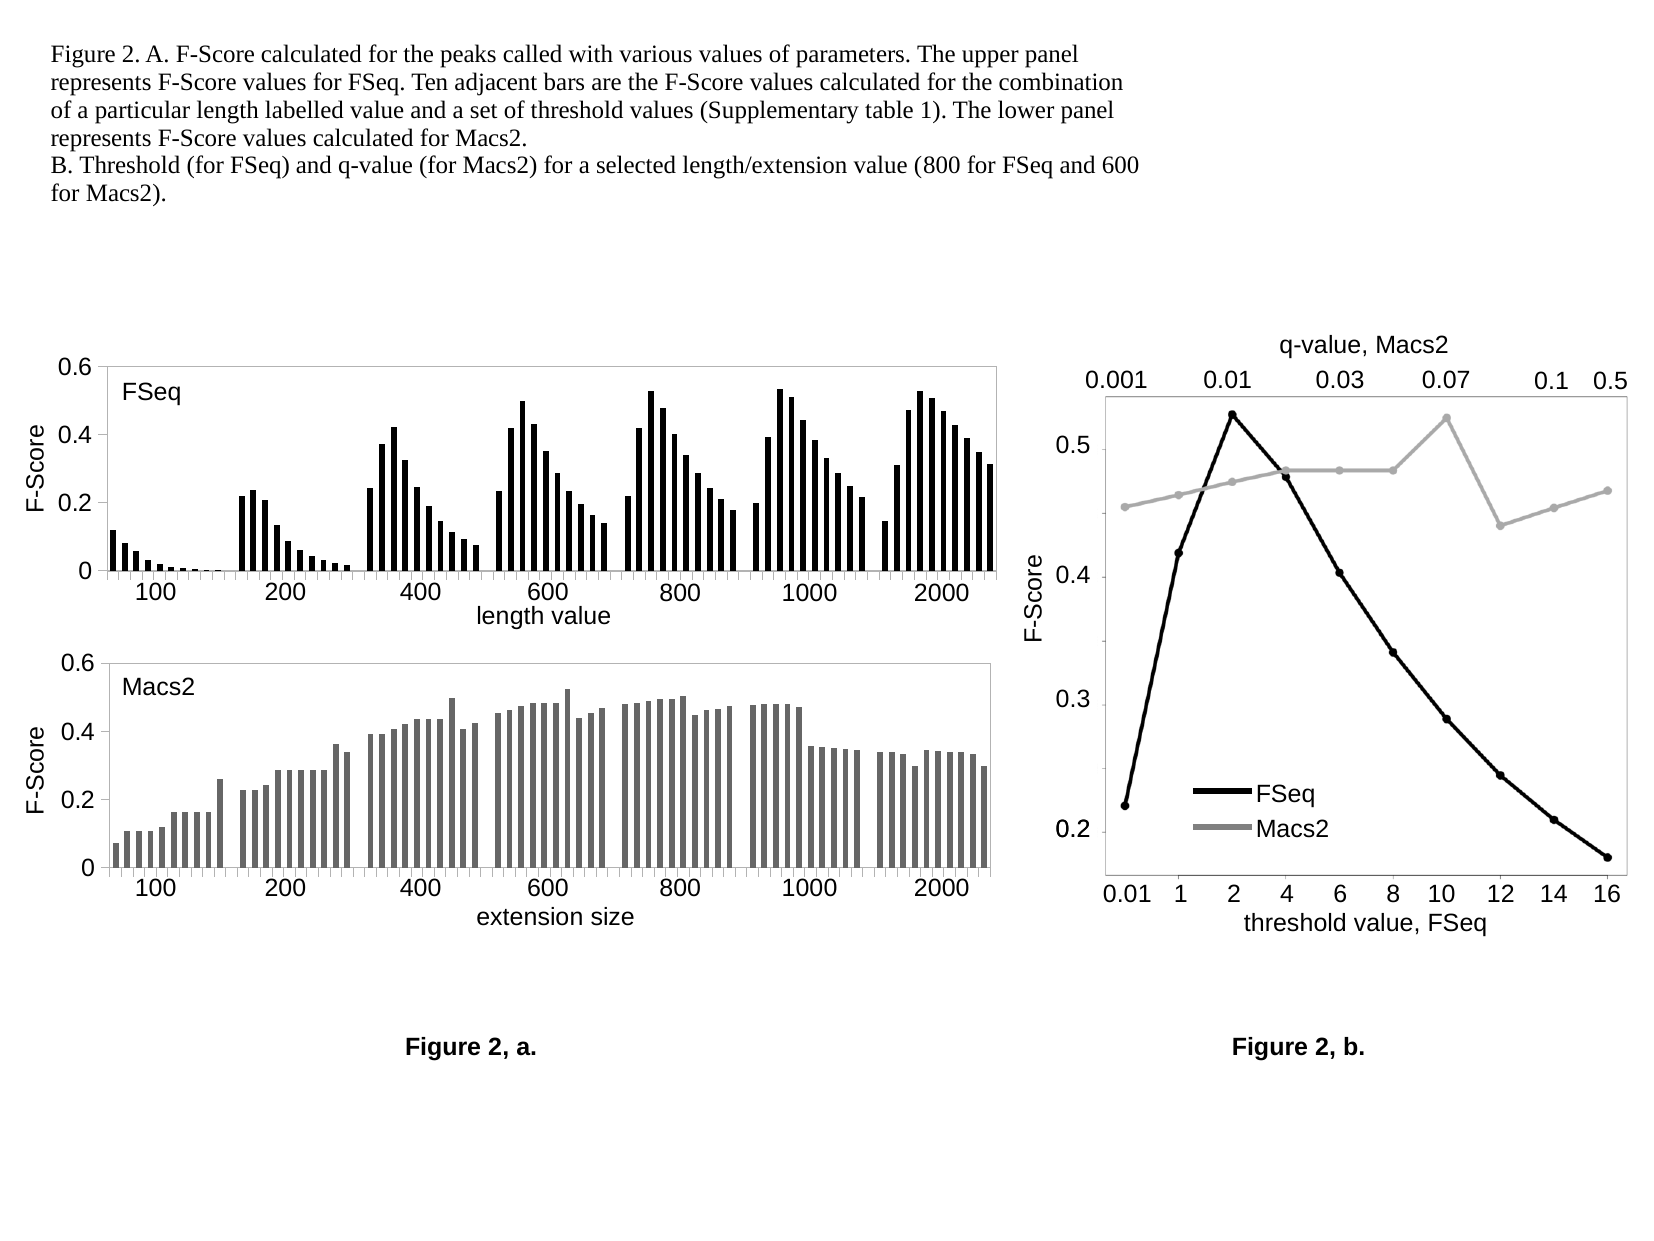

Figure 2. A. F-Score calculated for the peaks called with various values of parameters. The upper panel
represents F-Score values for FSeq. Ten adjacent bars are the F-Score values calculated for the combination
of a particular length labelled value and a set of threshold values (Supplementary table 1). The lower panel
represents F-Score values calculated for Macs2.
B. Threshold (for FSeq) and q-value (for Macs2) for a selected length/extension value (800 for FSeq and 600
for Macs2).
q-value, Macs2
### Chart
| Category | F-Score_0.5 |
|---|---|
| length_100.thresh_0.01 | 0.120117971247118 |
| length_100.thresh_1 | 0.0817701233422807 |
| length_100.thresh_2 | 0.0582646761019663 |
| length_100.thresh_4 | 0.0317949291560315 |
| length_100.thresh_6 | 0.0193265100658405 |
| length_100.thresh_8 | 0.0110194362190543 |
| length_100.thresh_10 | 0.00760069153816771 |
| length_100.thresh_12 | 0.00480329629544012 |
| length_100.thresh_14 | 0.00318350629060441 |
| length_100.thresh_16 | 0.00236174197447295 |
| None | None |
| length_200.thresh_0.01 | 0.219878292263872 |
| length_200.thresh_1 | 0.237147439443622 |
| length_200.thresh_2 | 0.20923736616277 |
| length_200.thresh_4 | 0.133614969208674 |
| length_200.thresh_6 | 0.0889157306274914 |
| length_200.thresh_8 | 0.0616540964572382 |
| length_200.thresh_10 | 0.0431569753658417 |
| length_200.thresh_12 | 0.0307058664369764 |
| length_200.thresh_14 | 0.022871343322098 |
| length_200.thresh_16 | 0.017289021753576 |
| None | None |
| length_400.thresh_0.01 | 0.24498286464646 |
| length_400.thresh_1 | 0.373353443105919 |
| length_400.thresh_2 | 0.423171631527385 |
| length_400.thresh_4 | 0.326948970698301 |
| length_400.thresh_6 | 0.246890166830496 |
| length_400.thresh_8 | 0.191028928660653 |
| length_400.thresh_10 | 0.145657328338038 |
| length_400.thresh_12 | 0.114841252510707 |
| length_400.thresh_14 | 0.092881965775454 |
| length_400.thresh_16 | 0.0756613604284481 |
| None | None |
| length_600.thresh_0.01 | 0.234760717850179 |
| length_600.thresh_1 | 0.41941212093968 |
| length_600.thresh_2 | 0.500163194025354 |
| length_600.thresh_4 | 0.431348519006707 |
| length_600.thresh_6 | 0.350839331358712 |
| length_600.thresh_8 | 0.287151744383075 |
| length_600.thresh_10 | 0.234147156802056 |
| length_600.thresh_12 | 0.195957301597065 |
| length_600.thresh_14 | 0.164873748930217 |
| length_600.thresh_16 | 0.141125327198166 |
| None | None |
| length_800.thresh_0.01 | 0.220812388423194 |
| length_800.thresh_1 | 0.418939186239631 |
| length_800.thresh_2 | 0.527593708779658 |
| length_800.thresh_4 | 0.478715021669938 |
| length_800.thresh_6 | 0.403486488074606 |
| length_800.thresh_8 | 0.34120329342067 |
| length_800.thresh_10 | 0.288811630804605 |
| length_800.thresh_12 | 0.244695789170882 |
| length_800.thresh_14 | 0.209786134549705 |
| length_800.thresh_16 | 0.1801833943827 |
| None | None |
| length_1000.thresh_0.01 | 0.198478093212451 |
| length_1000.thresh_1 | 0.394005736157639 |
| length_1000.thresh_2 | 0.533737265238335 |
| length_1000.thresh_4 | 0.509804147601529 |
| length_1000.thresh_6 | 0.44455002376825 |
| length_1000.thresh_8 | 0.383672292955167 |
| length_1000.thresh_10 | 0.33234828307215 |
| length_1000.thresh_12 | 0.287177640343011 |
| length_1000.thresh_14 | 0.25055197244463 |
| length_1000.thresh_16 | 0.217982113726148 |
| None | None |
| length_2000.thresh_0.01 | 0.145294455273709 |
| length_2000.thresh_1 | 0.311925547005989 |
| length_2000.thresh_2 | 0.47380917200181 |
| length_2000.thresh_4 | 0.529370278933495 |
| length_2000.thresh_6 | 0.508457134953417 |
| length_2000.thresh_8 | 0.470350293475532 |
| length_2000.thresh_10 | 0.429836378202552 |
| length_2000.thresh_12 | 0.389143769434369 |
| length_2000.thresh_14 | 0.350654379185019 |
| length_2000.thresh_16 | 0.315150562533606 |0.001
0.01
0.03
0.07
0.1
0.5
FSeq
0.5
F-Score
0.4
100
200
400
600
800
1000
2000
F-Score
length value
### Chart
| Category | F-Score_0.5 |
|---|---|
| length_100.thresh_0.001 | 0.0719756597504242 |
| length_100.thresh_0.005 | 0.106920012222174 |
| length_100.thresh_0.01 | 0.106920012222174 |
| length_100.thresh_0.02 | 0.106920012222174 |
| length_100.thresh_0.03 | 0.11897557230735 |
| length_100.thresh_0.05 | 0.162712320361635 |
| length_100.thresh_0.07 | 0.162712320361635 |
| length_100.thresh_0.09 | 0.162712320361635 |
| length_100.thresh_0.1 | 0.162712320361635 |
| length_100.thresh_0.5 | 0.259931666919988 |
| None | None |
| length_200.thresh_0.001 | 0.228566903428888 |
| length_200.thresh_0.005 | 0.228566903428888 |
| length_200.thresh_0.01 | 0.244022575542606 |
| length_200.thresh_0.02 | 0.285910065512419 |
| length_200.thresh_0.03 | 0.285910065512419 |
| length_200.thresh_0.05 | 0.285910065512419 |
| length_200.thresh_0.07 | 0.285910065512419 |
| length_200.thresh_0.09 | 0.285910065512419 |
| length_200.thresh_0.1 | 0.362571867576519 |
| length_200.thresh_0.5 | 0.339070408063225 |
| None | None |
| length_400.thresh_0.001 | 0.392129875810055 |
| length_400.thresh_0.005 | 0.392129875810055 |
| length_400.thresh_0.01 | 0.406111071211422 |
| length_400.thresh_0.02 | 0.420867726959541 |
| length_400.thresh_0.03 | 0.436640525461262 |
| length_400.thresh_0.05 | 0.436640525461262 |
| length_400.thresh_0.07 | 0.436640525461262 |
| length_400.thresh_0.09 | 0.498532580996646 |
| length_400.thresh_0.1 | 0.406896593743728 |
| length_400.thresh_0.5 | 0.425243854672588 |
| None | None |
| length_600.thresh_0.001 | 0.455044535488625 |
| length_600.thresh_0.005 | 0.464421077535403 |
| length_600.thresh_0.01 | 0.474715112106129 |
| length_600.thresh_0.02 | 0.483701672272149 |
| length_600.thresh_0.03 | 0.483701672272149 |
| length_600.thresh_0.05 | 0.483701672272149 |
| length_600.thresh_0.07 | 0.524947830589701 |
| length_600.thresh_0.09 | 0.44035268216969 |
| length_600.thresh_0.1 | 0.454309695214117 |
| length_600.thresh_0.5 | 0.467831900347117 |
| None | None |
| length_800.thresh_0.001 | 0.479738561452883 |
| length_800.thresh_0.005 | 0.485234541783606 |
| length_800.thresh_0.01 | 0.490291996254575 |
| length_800.thresh_0.02 | 0.496002970898361 |
| length_800.thresh_0.03 | 0.496002970898361 |
| length_800.thresh_0.05 | 0.503981234671579 |
| length_800.thresh_0.07 | 0.447621494776284 |
| length_800.thresh_0.09 | 0.461792726979751 |
| length_800.thresh_0.1 | 0.46577013092417 |
| length_800.thresh_0.5 | 0.47361118256103 |
| None | None |
| length_1000.thresh_0.001 | 0.477720351185862 |
| length_1000.thresh_0.005 | 0.479790802896017 |
| length_1000.thresh_0.01 | 0.479790802896017 |
| length_1000.thresh_0.02 | 0.48099361873628 |
| length_1000.thresh_0.03 | 0.471199603723447 |
| length_1000.thresh_0.05 | 0.356295577973802 |
| length_1000.thresh_0.07 | 0.354977214893543 |
| length_1000.thresh_0.09 | 0.351443427950344 |
| length_1000.thresh_0.1 | 0.349441484867553 |
| length_1000.thresh_0.5 | 0.347124784337509 |
| None | None |
| length_2000.thresh_0.001 | 0.339952175620703 |
| length_2000.thresh_0.005 | 0.339952175620703 |
| length_2000.thresh_0.01 | 0.333237232904063 |
| length_2000.thresh_0.02 | 0.297245038129013 |
| length_2000.thresh_0.03 | 0.347124784337509 |
| length_2000.thresh_0.05 | 0.34250666388333 |
| length_2000.thresh_0.07 | 0.339952175620703 |
| length_2000.thresh_0.09 | 0.339952175620703 |
| length_2000.thresh_0.1 | 0.333237232904063 |
| length_2000.thresh_0.5 | 0.297245038129013 |Macs2
0.3
F-Score
FSeq
0.2
0.2
Macs2
100
200
400
600
800
1000
2000
0.01
1
2
4
6
8
10
12
14
16
extension size
threshold value, FSeq
Figure 2, a.
Figure 2, b.